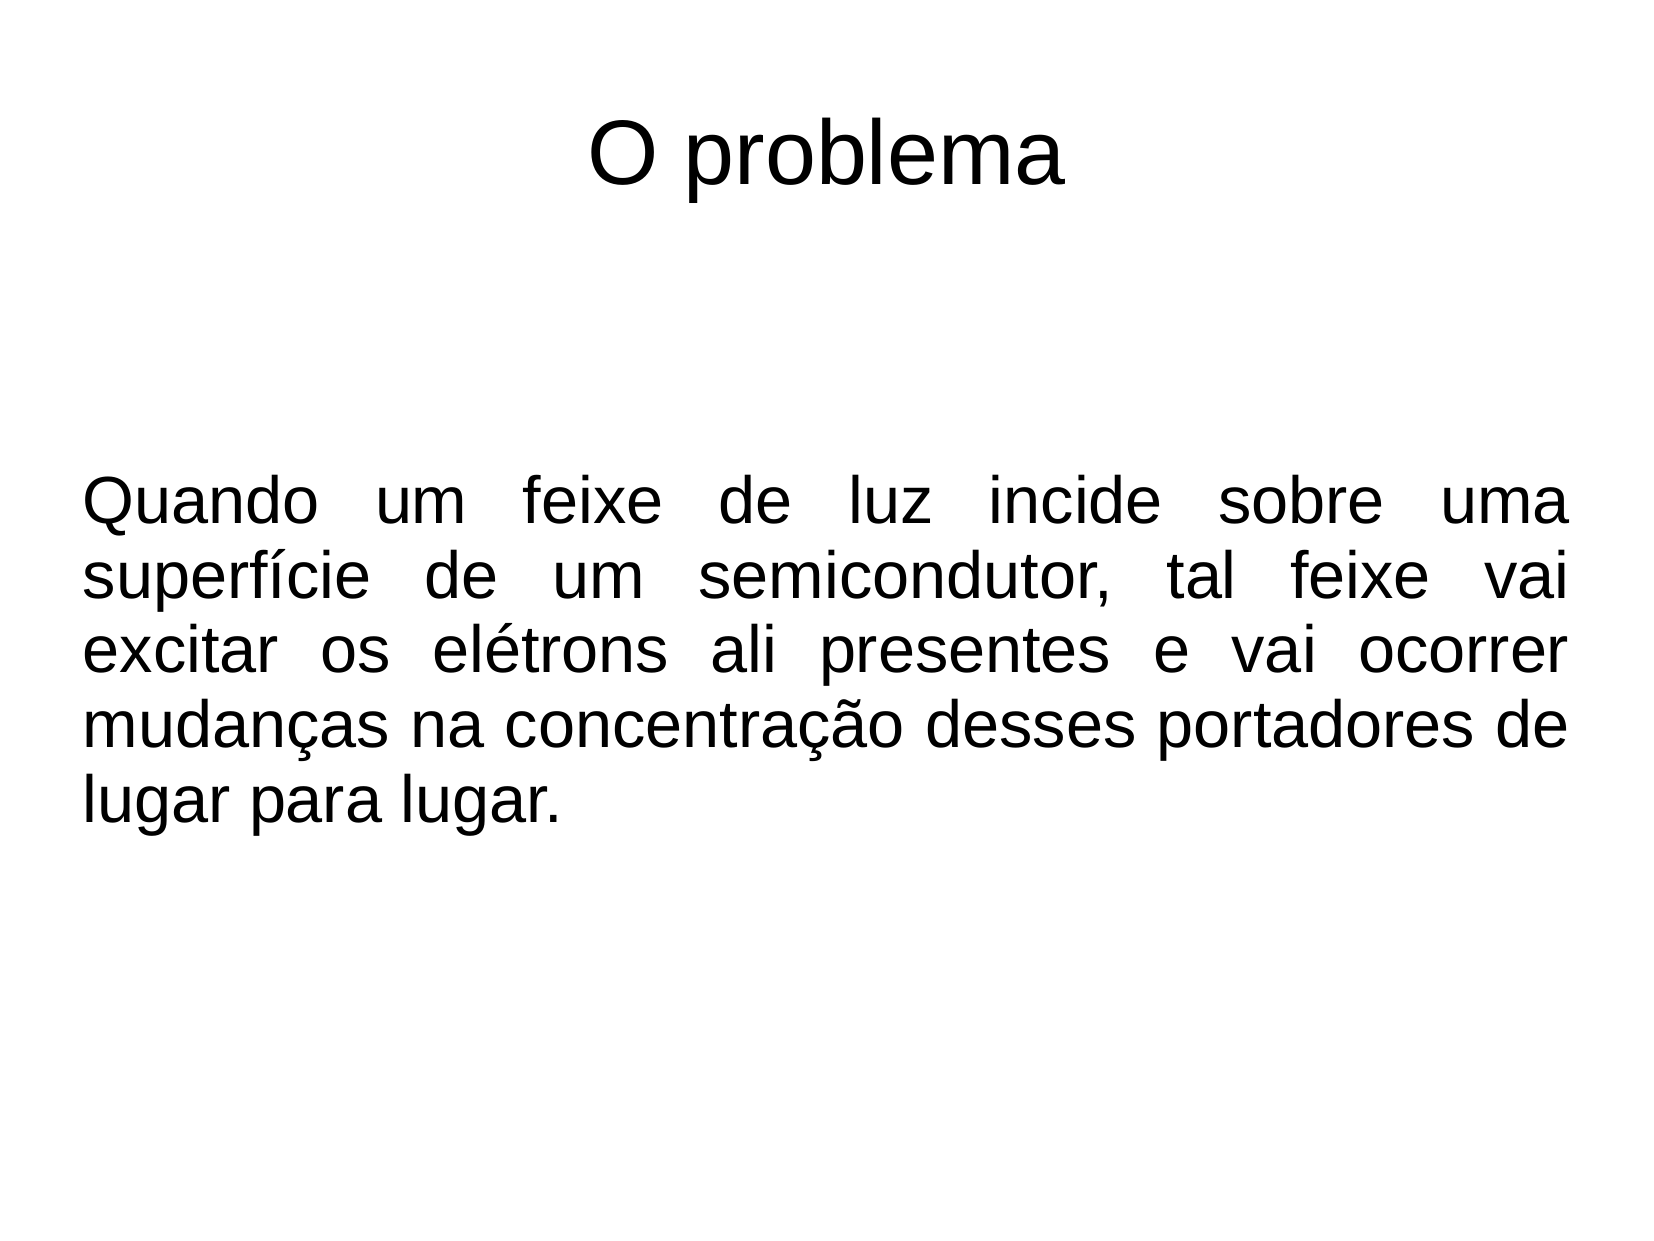

# O problema
Quando um feixe de luz incide sobre uma superfície de um semicondutor, tal feixe vai excitar os elétrons ali presentes e vai ocorrer mudanças na concentração desses portadores de lugar para lugar.